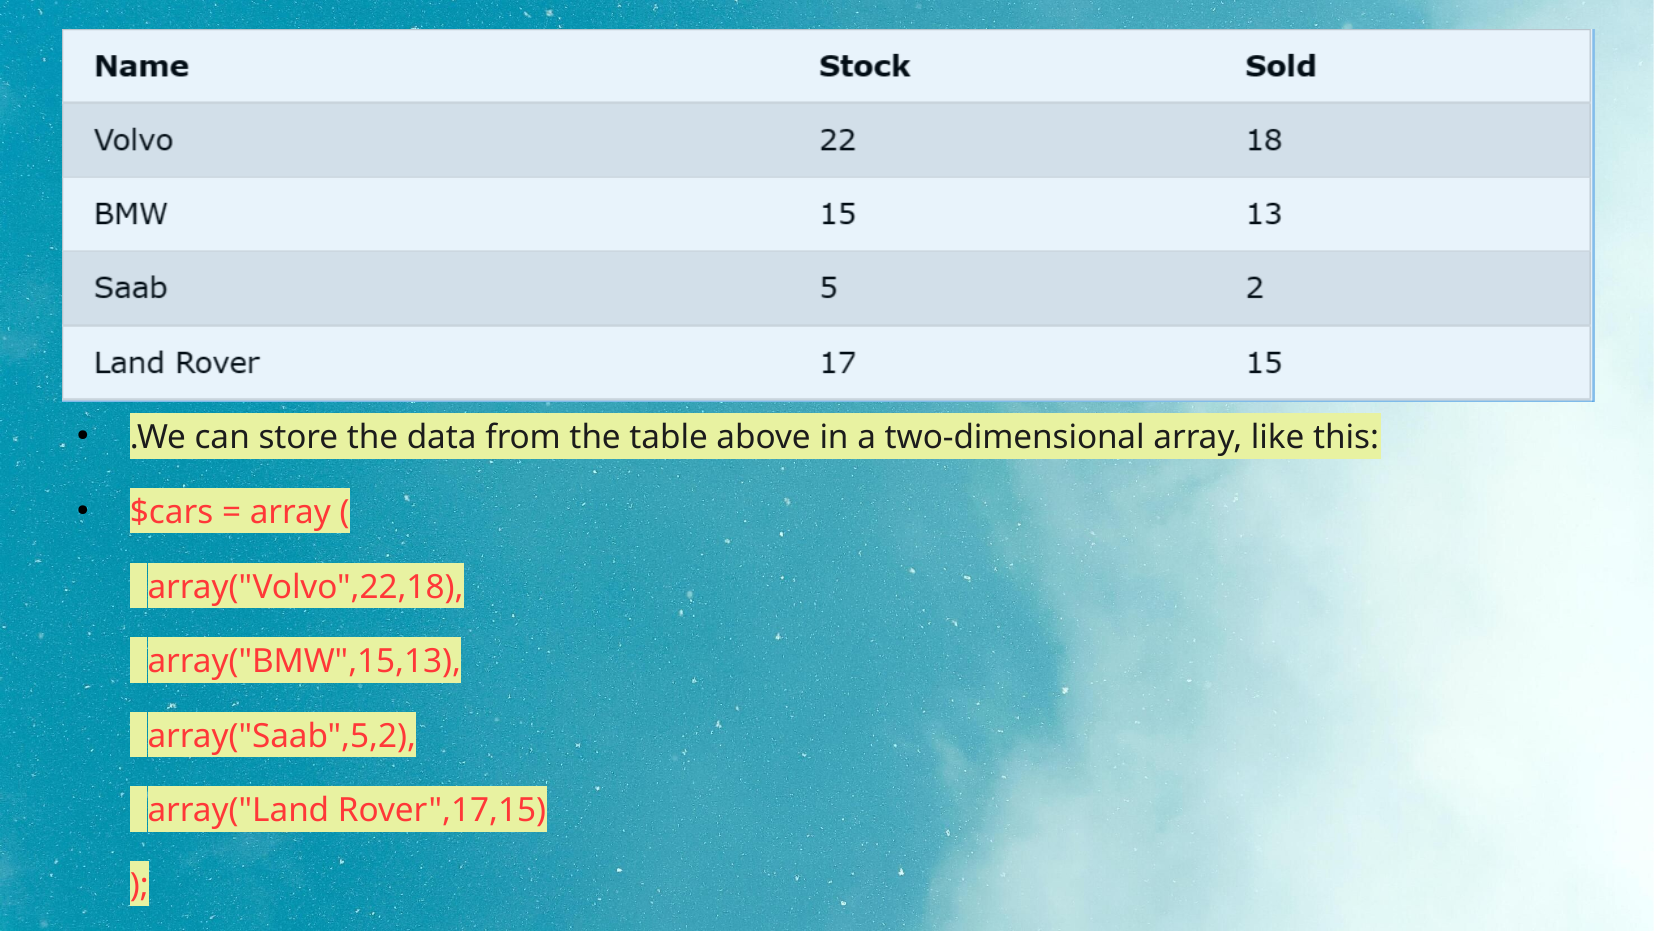

#
.We can store the data from the table above in a two-dimensional array, like this:
$cars = array (
 array("Volvo",22,18),
 array("BMW",15,13),
 array("Saab",5,2),
 array("Land Rover",17,15)
);